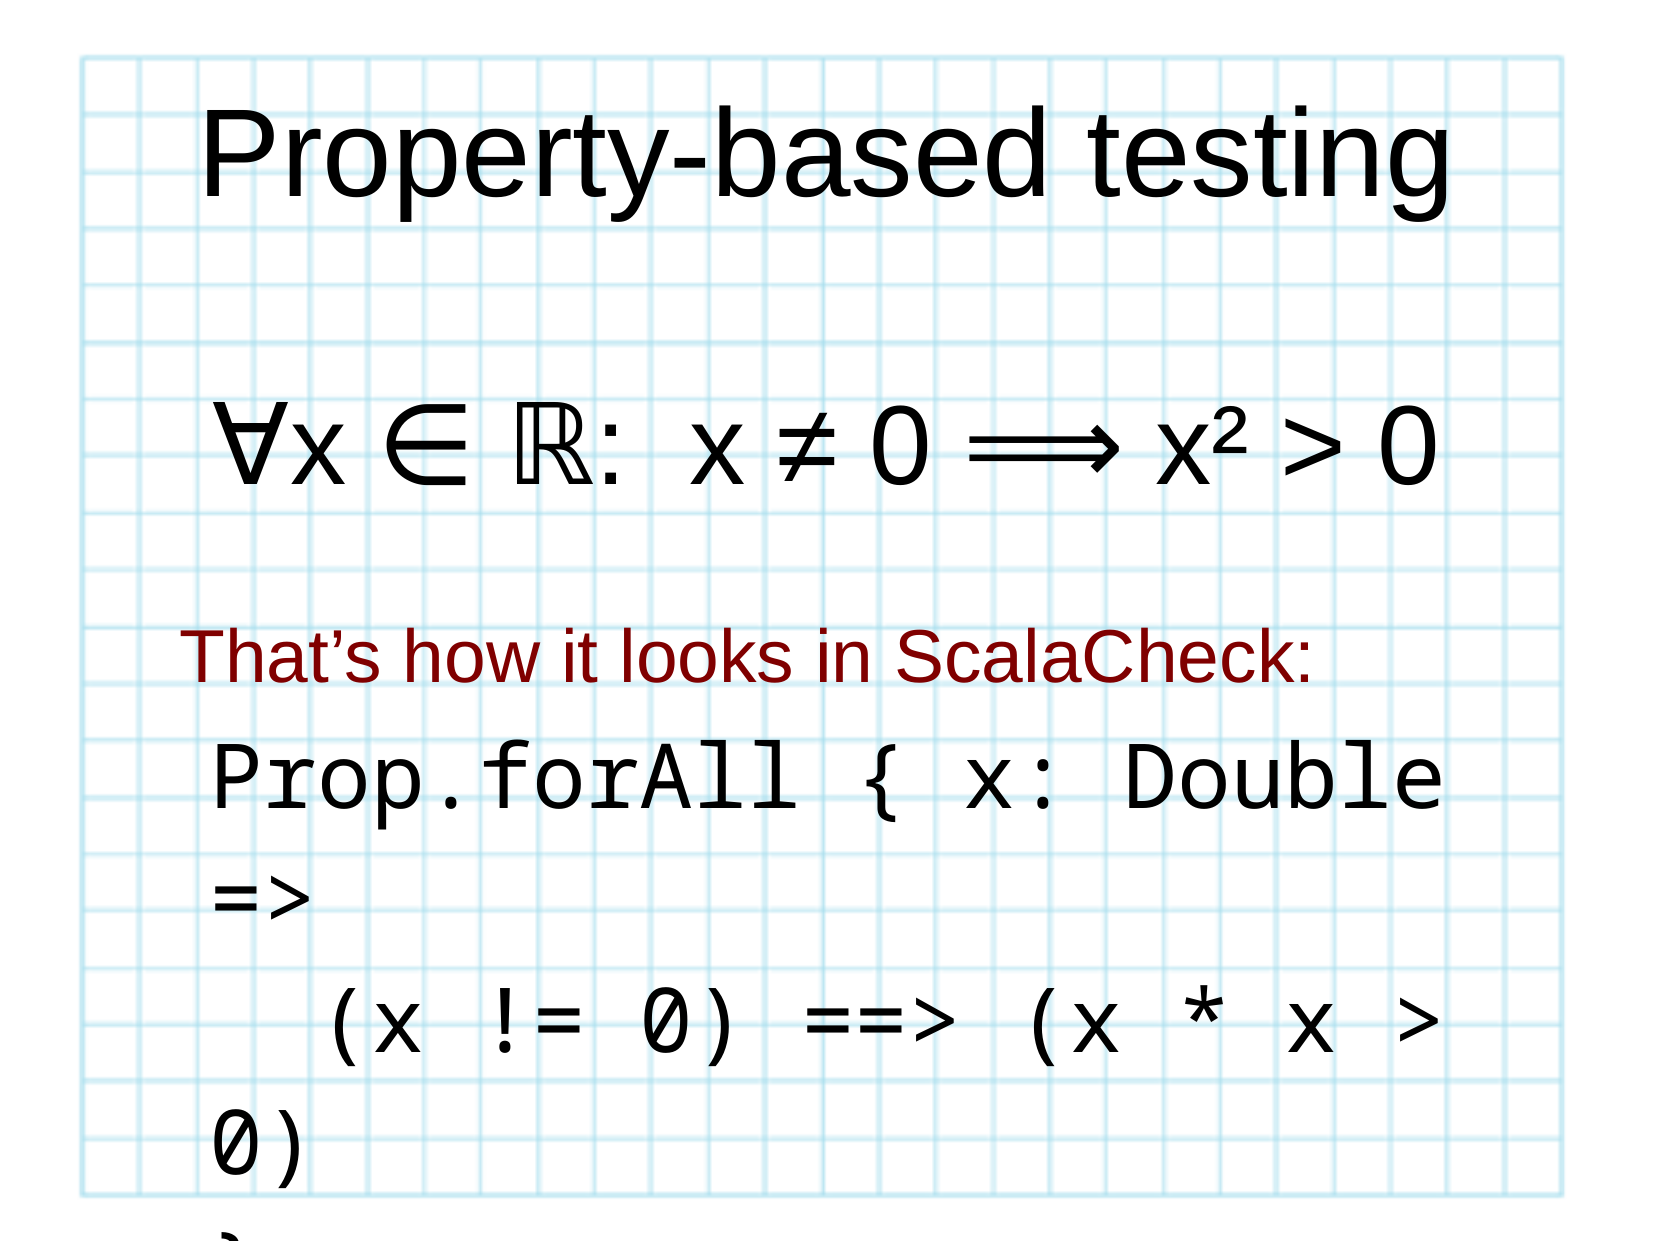

# Property-based testing
∀x ∈ ℝ: x ≠ 0 ⟹ x² > 0
That’s how it looks in ScalaCheck:
Prop.forAll { x: Double =>
 (x != 0) ==> (x * x > 0)
}